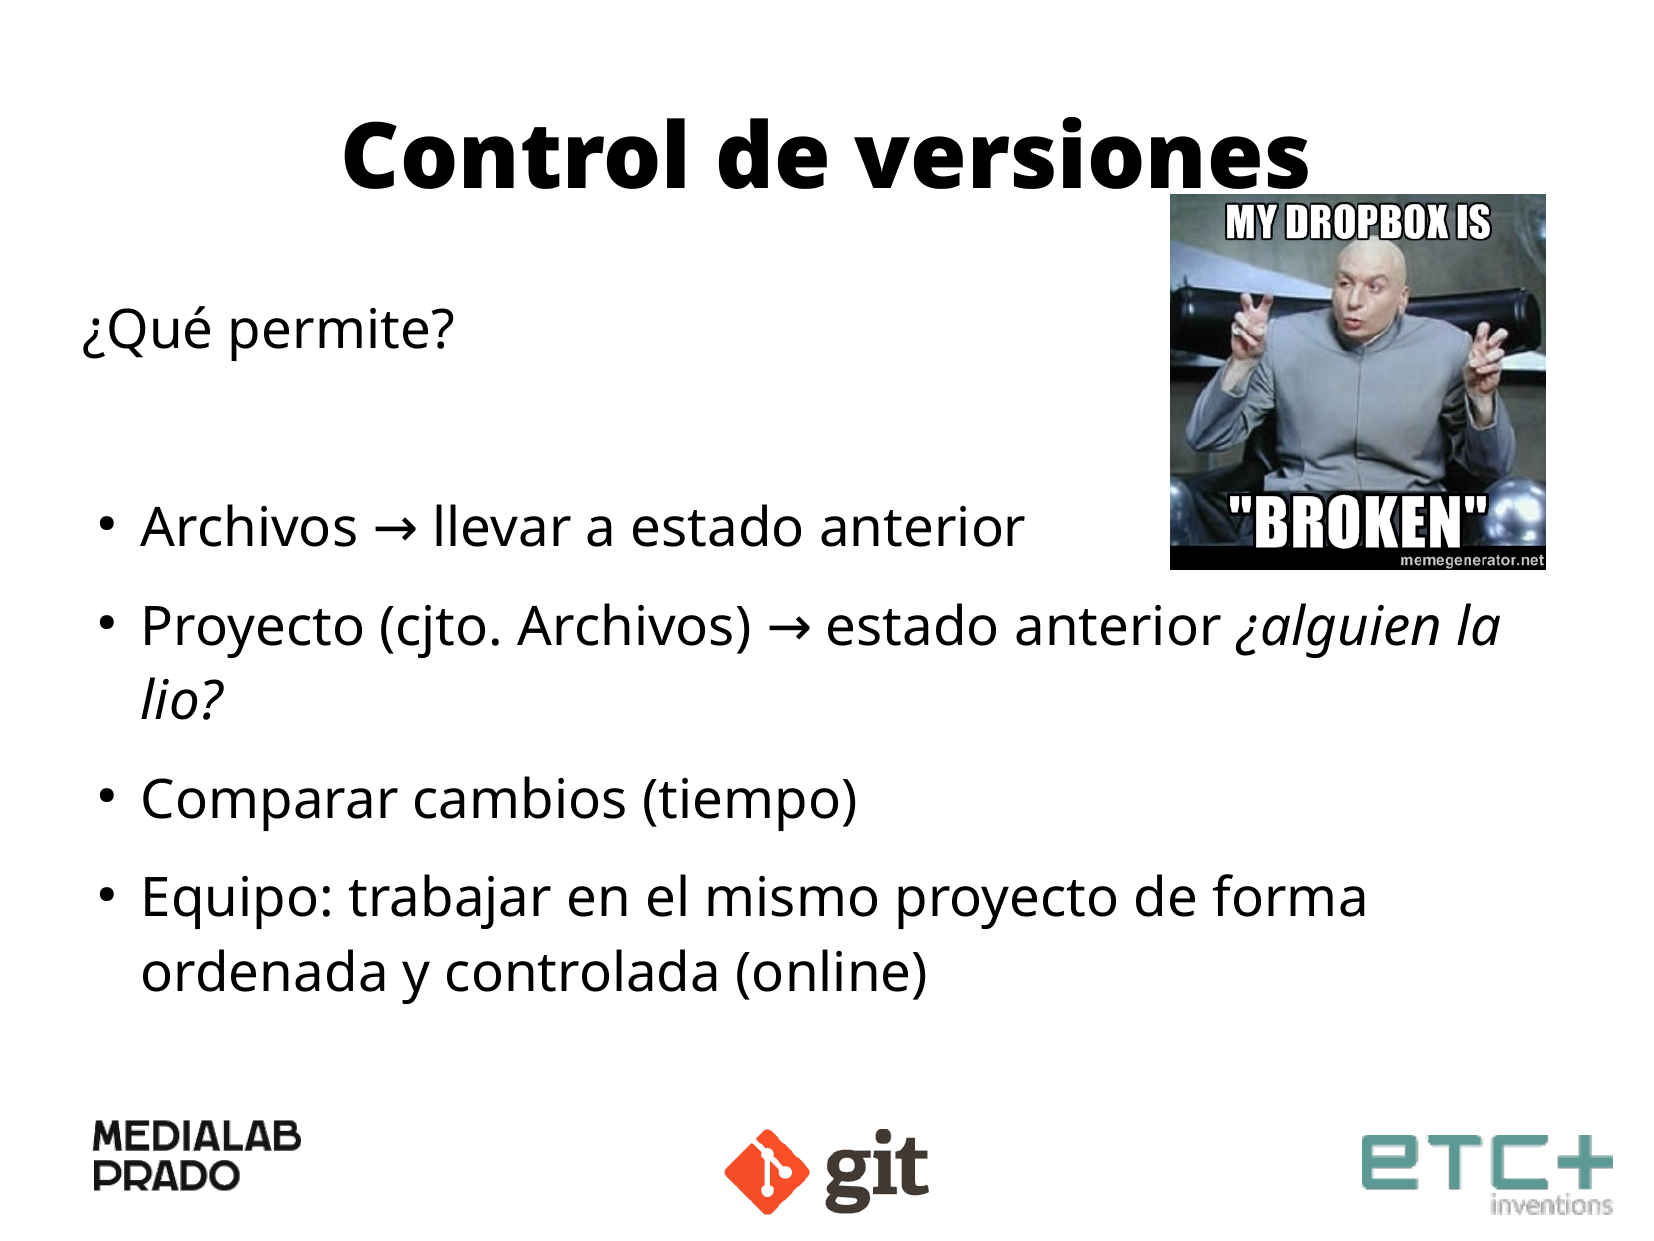

# Control de versiones
¿Qué permite?
Archivos → llevar a estado anterior
Proyecto (cjto. Archivos) → estado anterior ¿alguien la lio?
Comparar cambios (tiempo)
Equipo: trabajar en el mismo proyecto de forma ordenada y controlada (online)